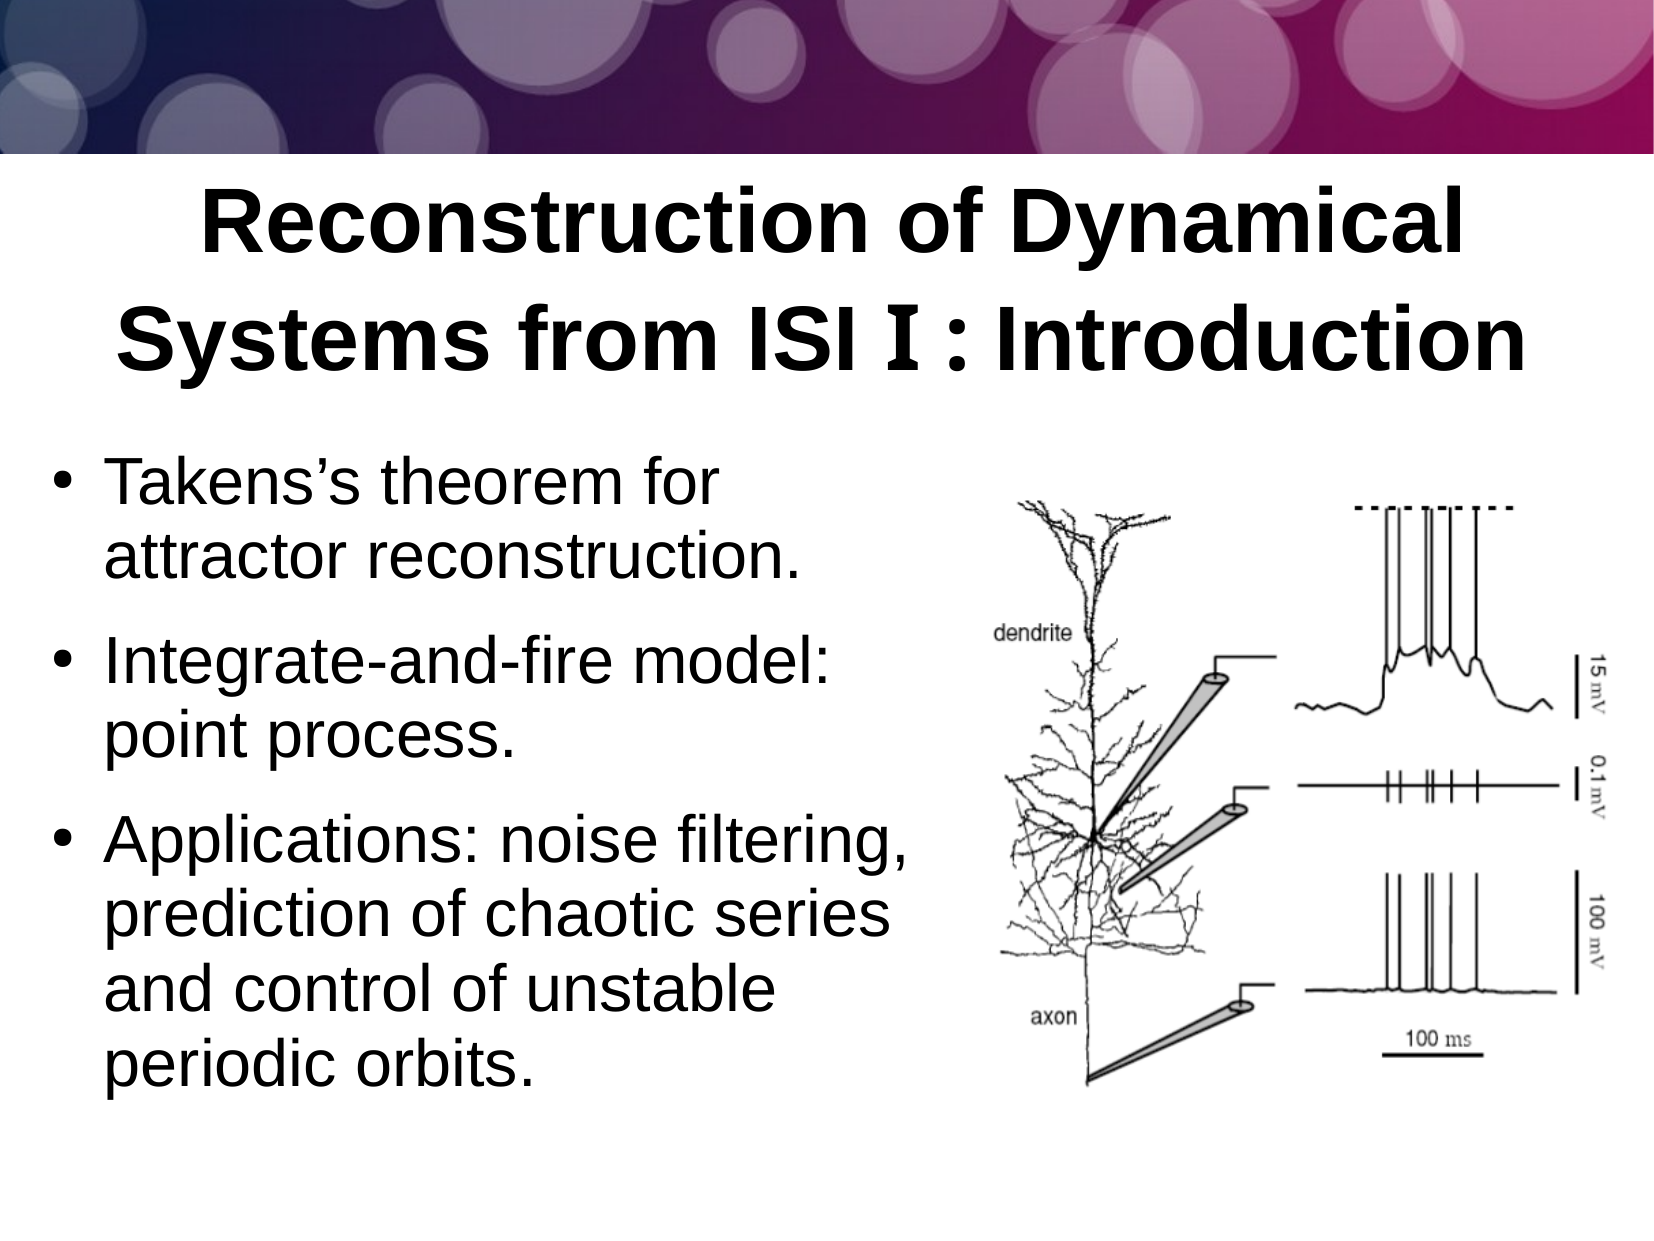

# Reconstruction of Dynamical Systems from ISI I : Introduction
Takens’s theorem for attractor reconstruction.
Integrate-and-fire model: point process.
Applications: noise filtering, prediction of chaotic series and control of unstable periodic orbits.